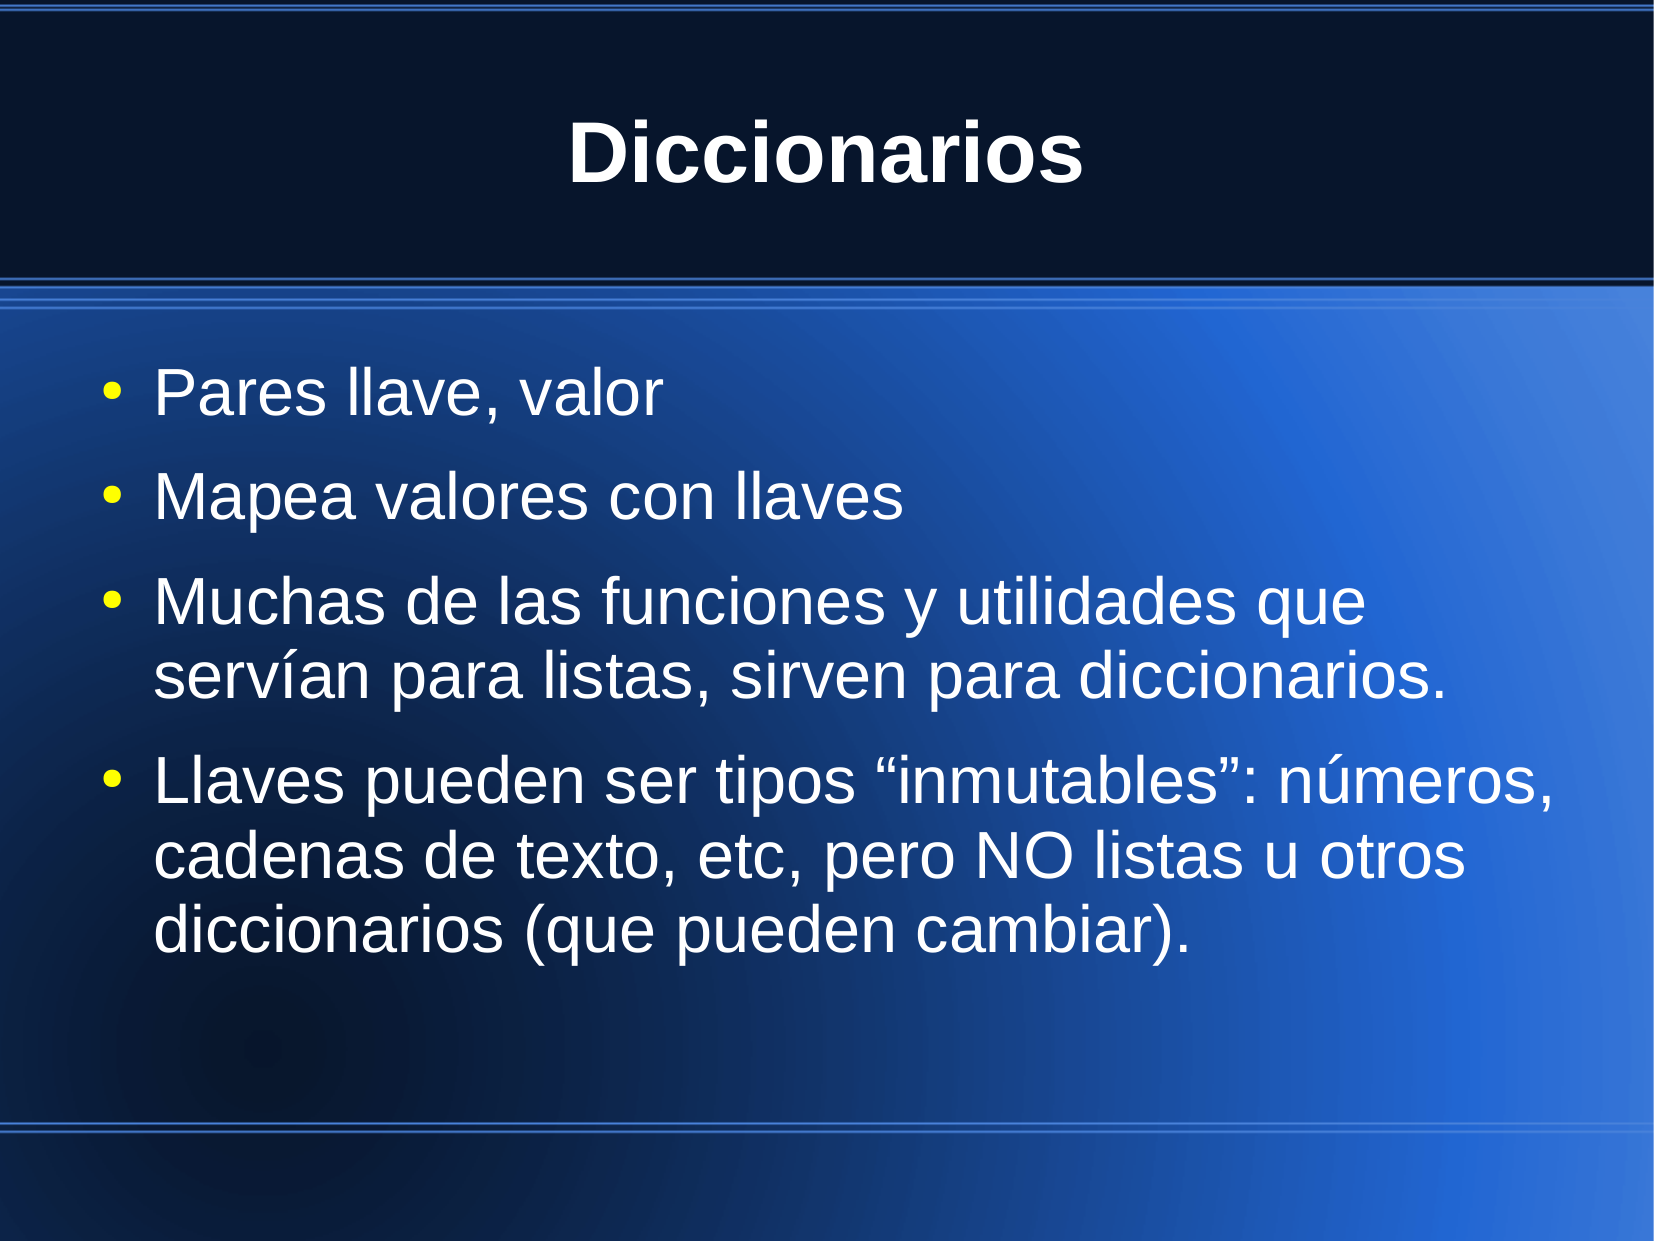

# Diccionarios
Pares llave, valor
Mapea valores con llaves
Muchas de las funciones y utilidades que servían para listas, sirven para diccionarios.
Llaves pueden ser tipos “inmutables”: números, cadenas de texto, etc, pero NO listas u otros diccionarios (que pueden cambiar).